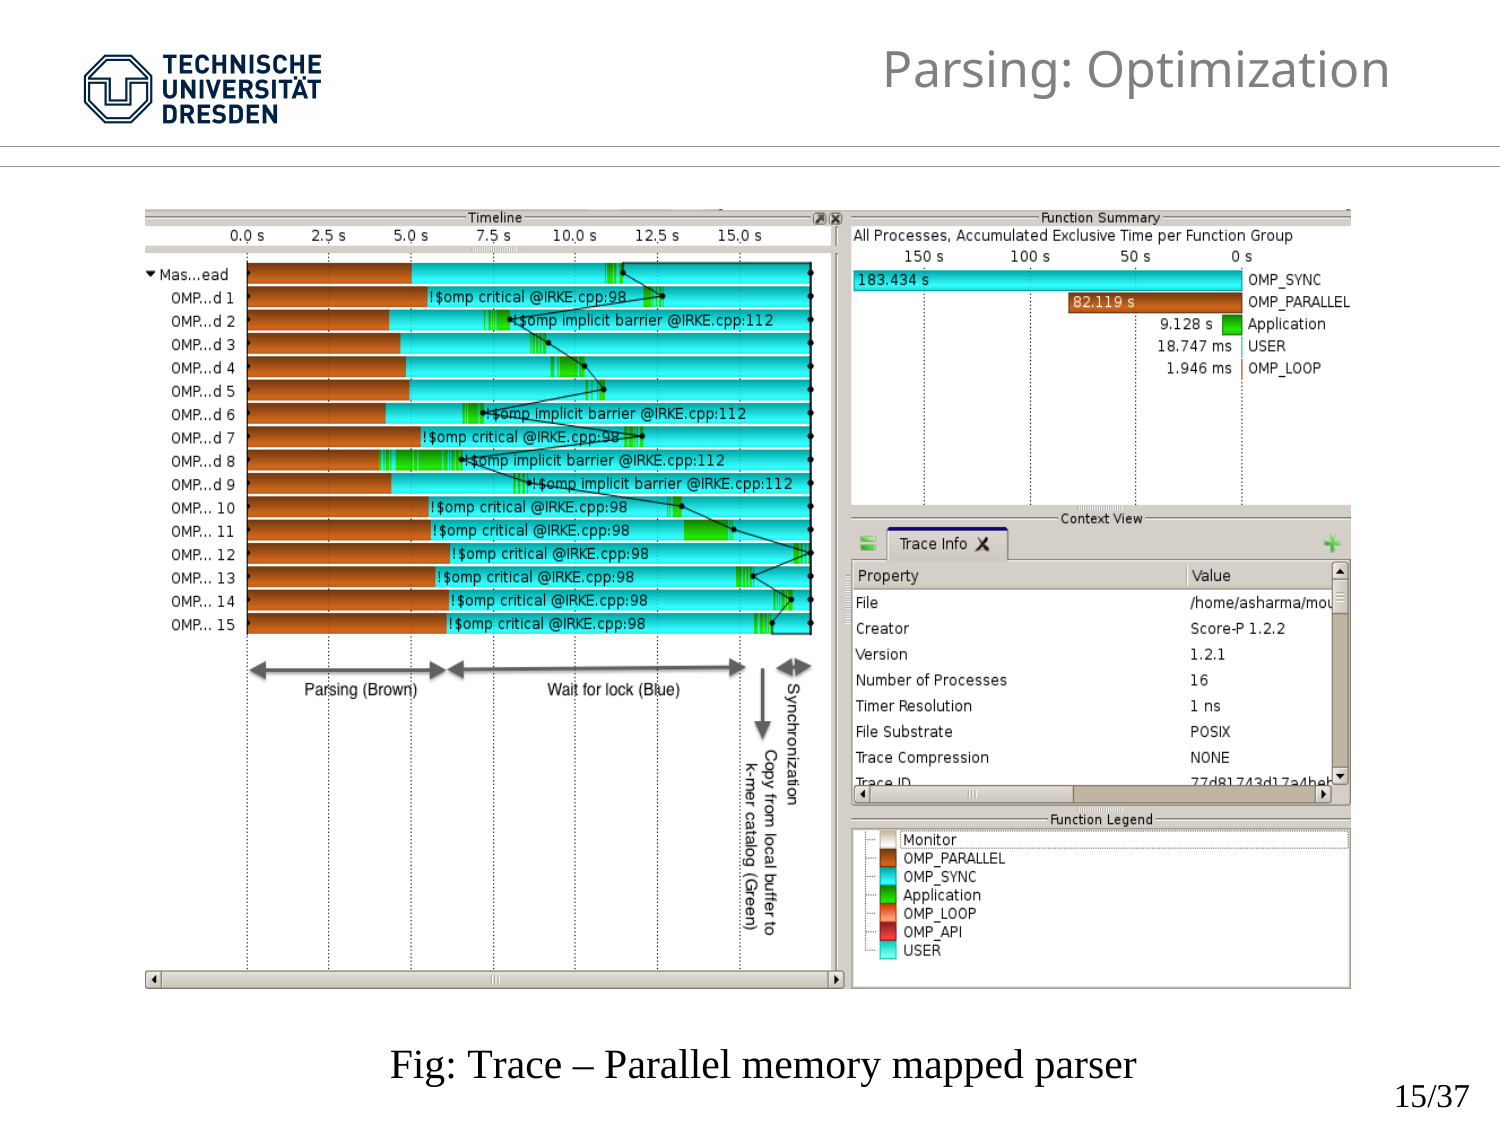

# Parsing: Optimization
Fig: Trace – Parallel memory mapped parser
15